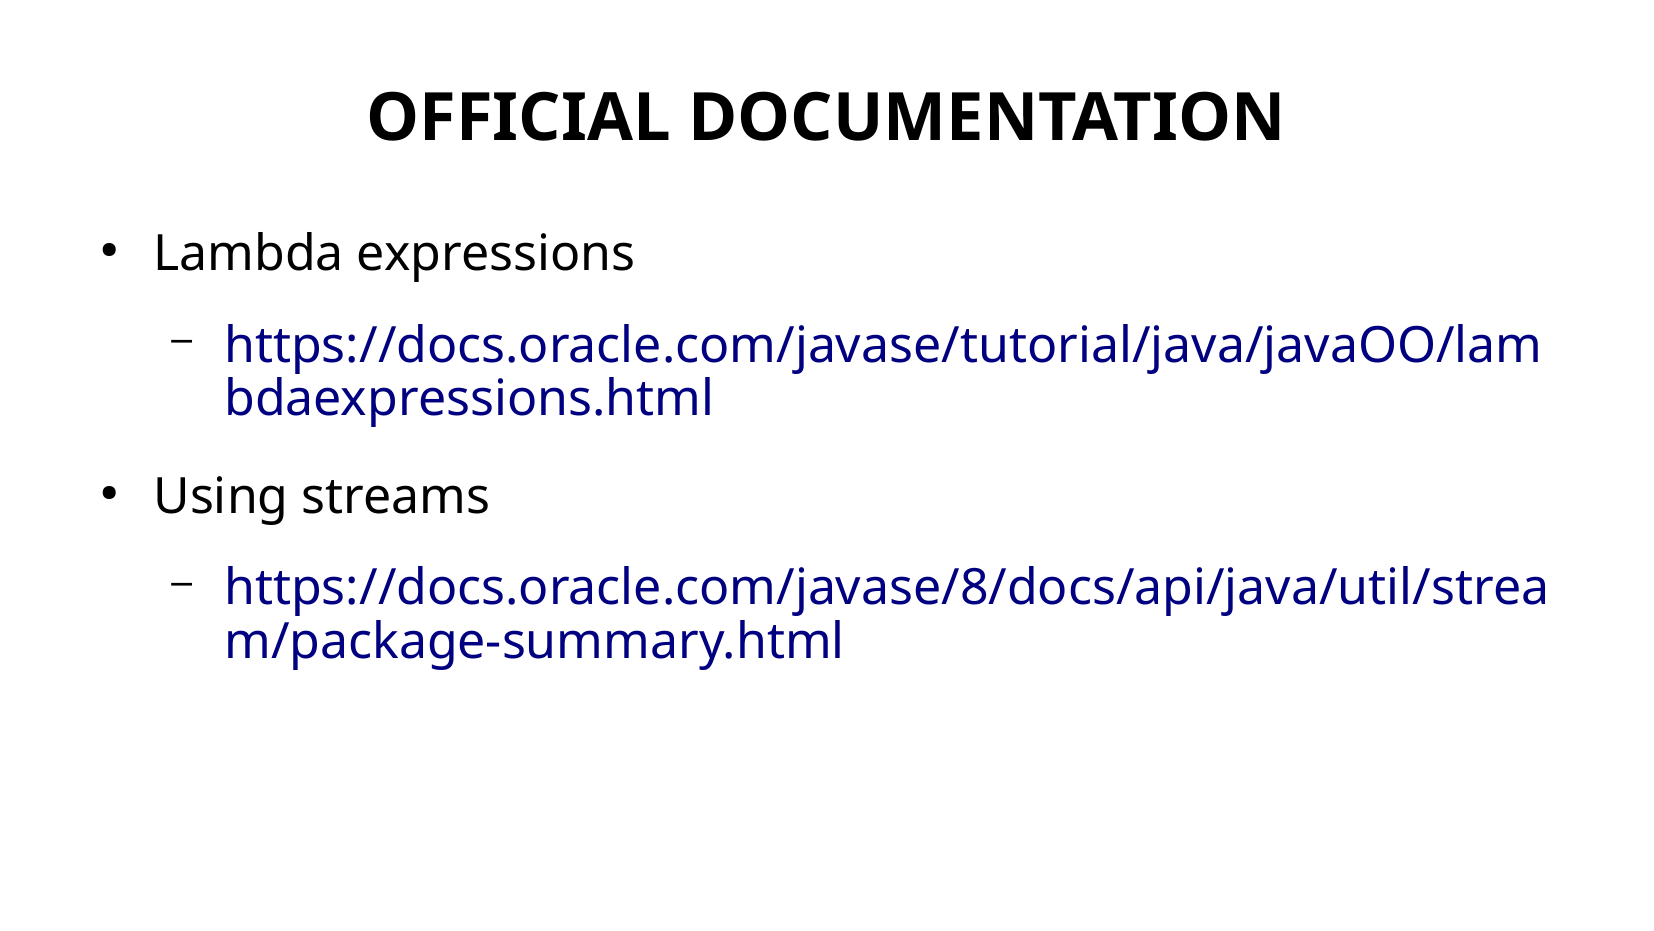

# OFFICIAL DOCUMENTATION
Lambda expressions
https://docs.oracle.com/javase/tutorial/java/javaOO/lambdaexpressions.html
Using streams
https://docs.oracle.com/javase/8/docs/api/java/util/stream/package-summary.html